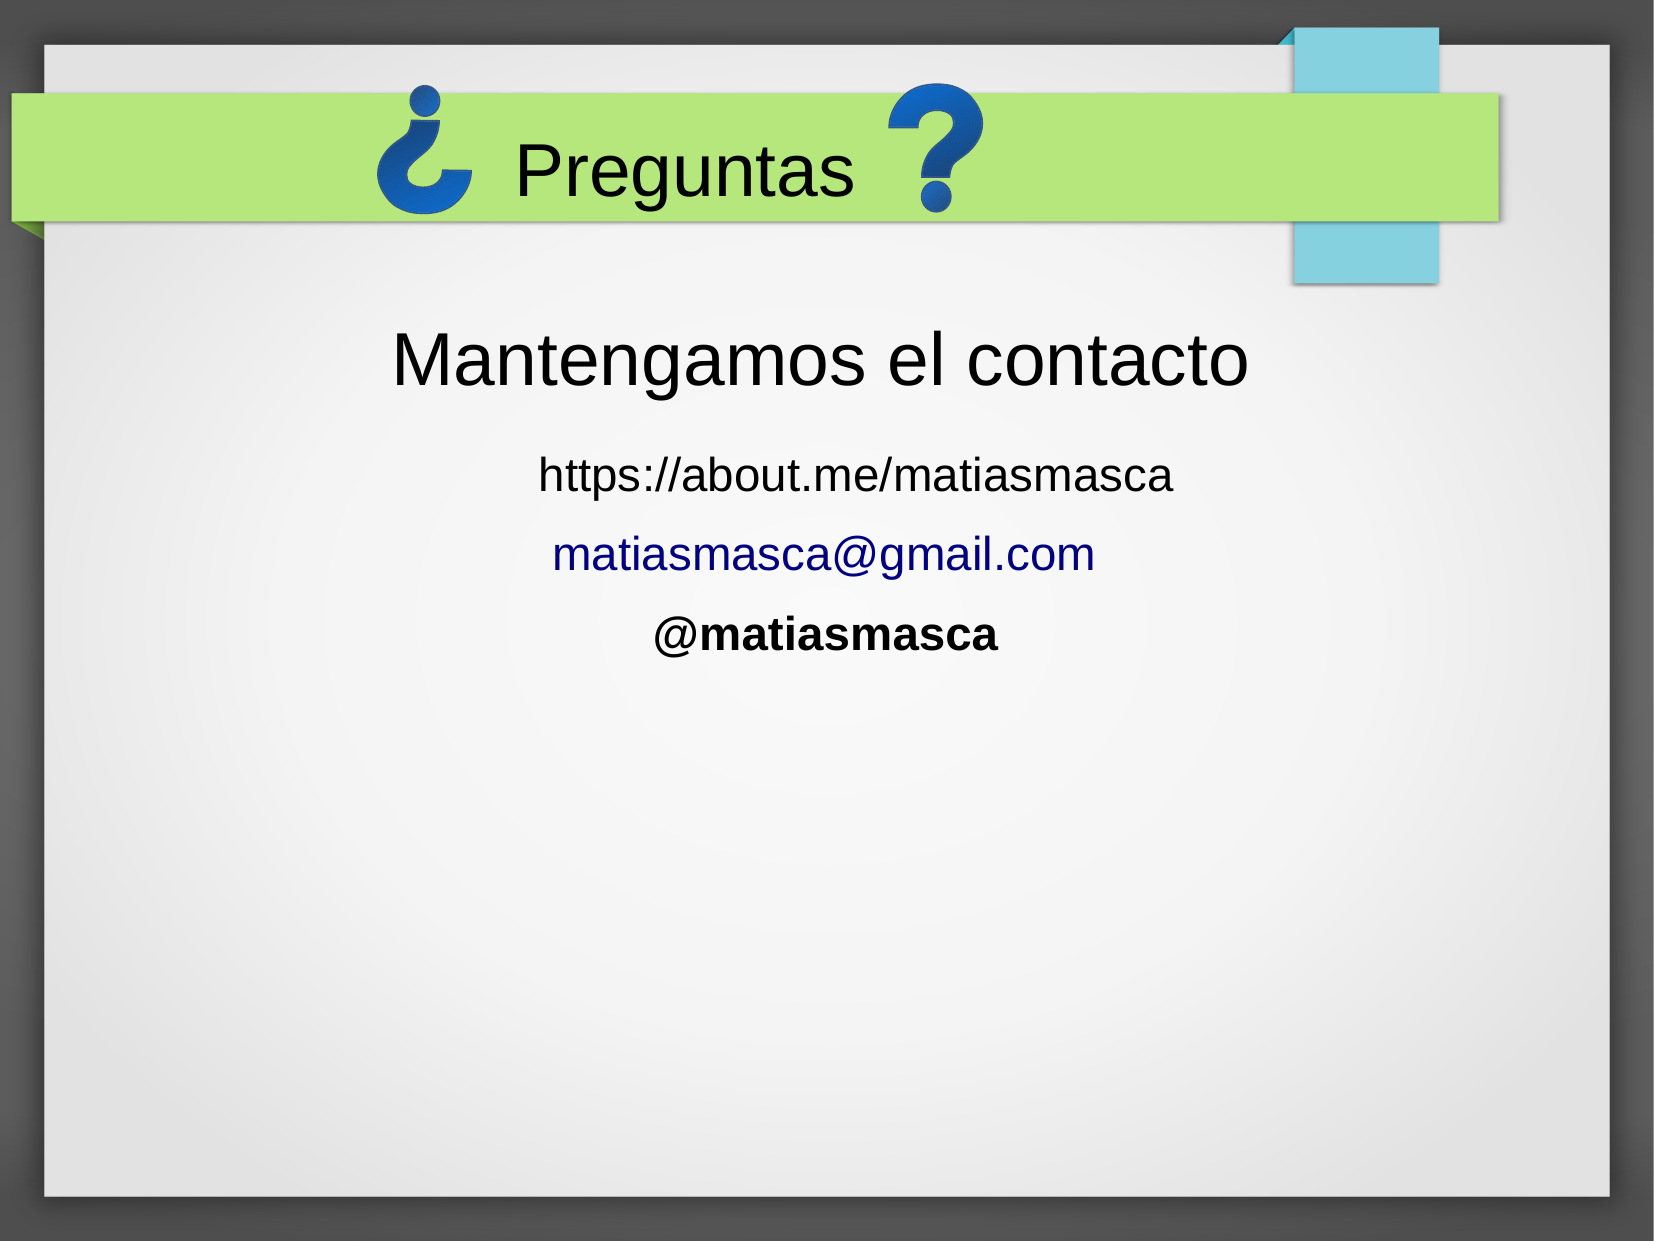

Preguntas
# Mantengamos el contacto
https://about.me/matiasmasca
matiasmasca@gmail.com
@matiasmasca